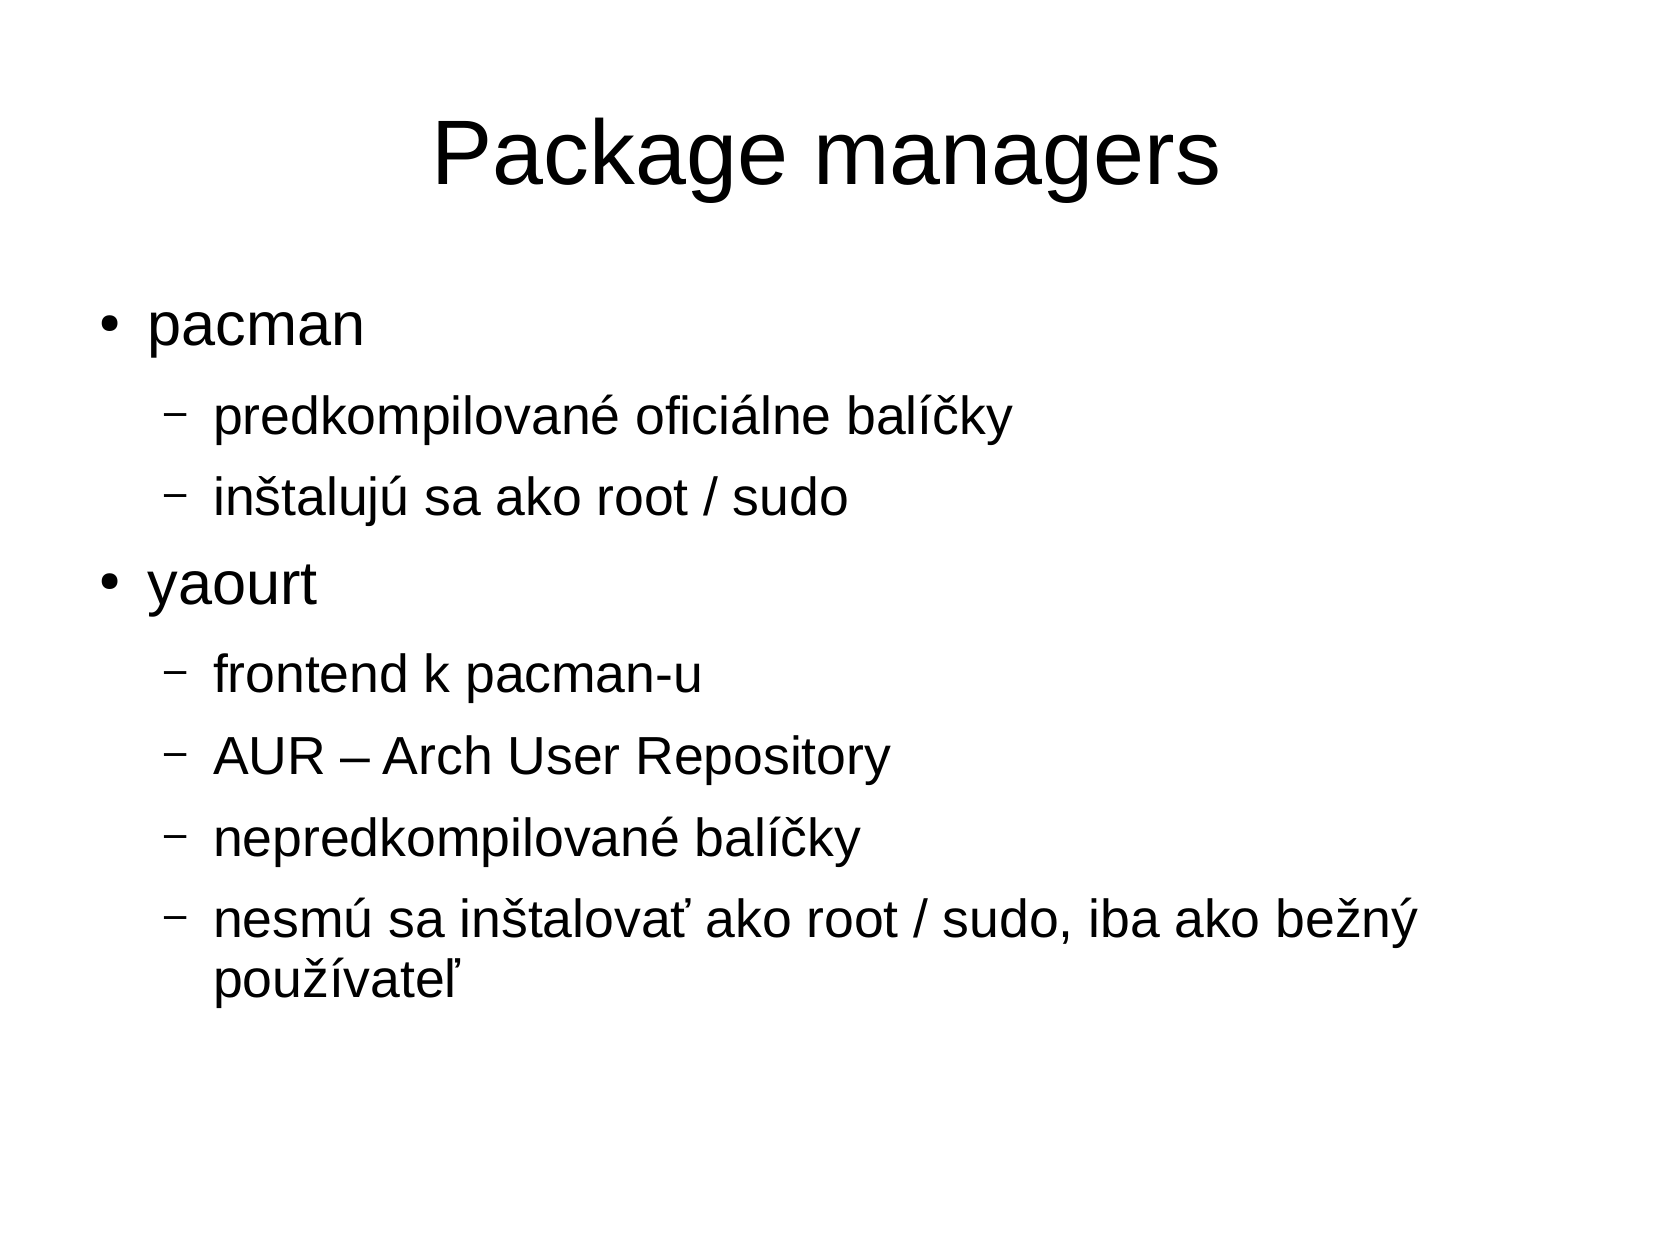

# Package managers
pacman
predkompilované oficiálne balíčky
inštalujú sa ako root / sudo
yaourt
frontend k pacman-u
AUR – Arch User Repository
nepredkompilované balíčky
nesmú sa inštalovať ako root / sudo, iba ako bežný používateľ